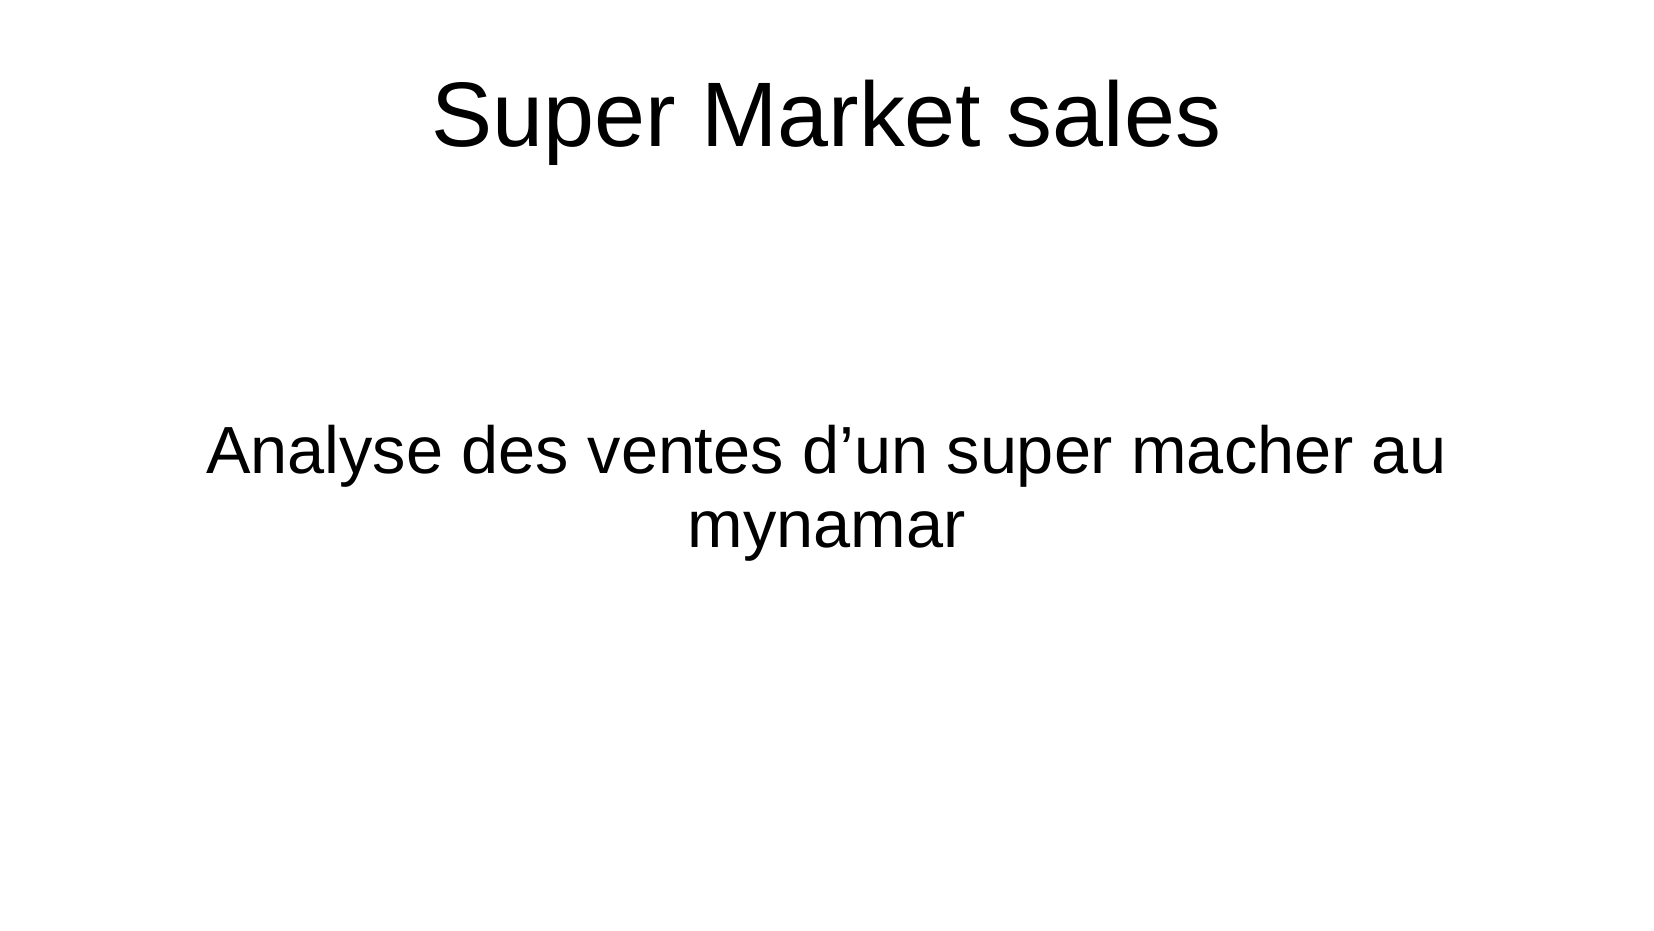

# Super Market sales
Analyse des ventes d’un super macher au mynamar